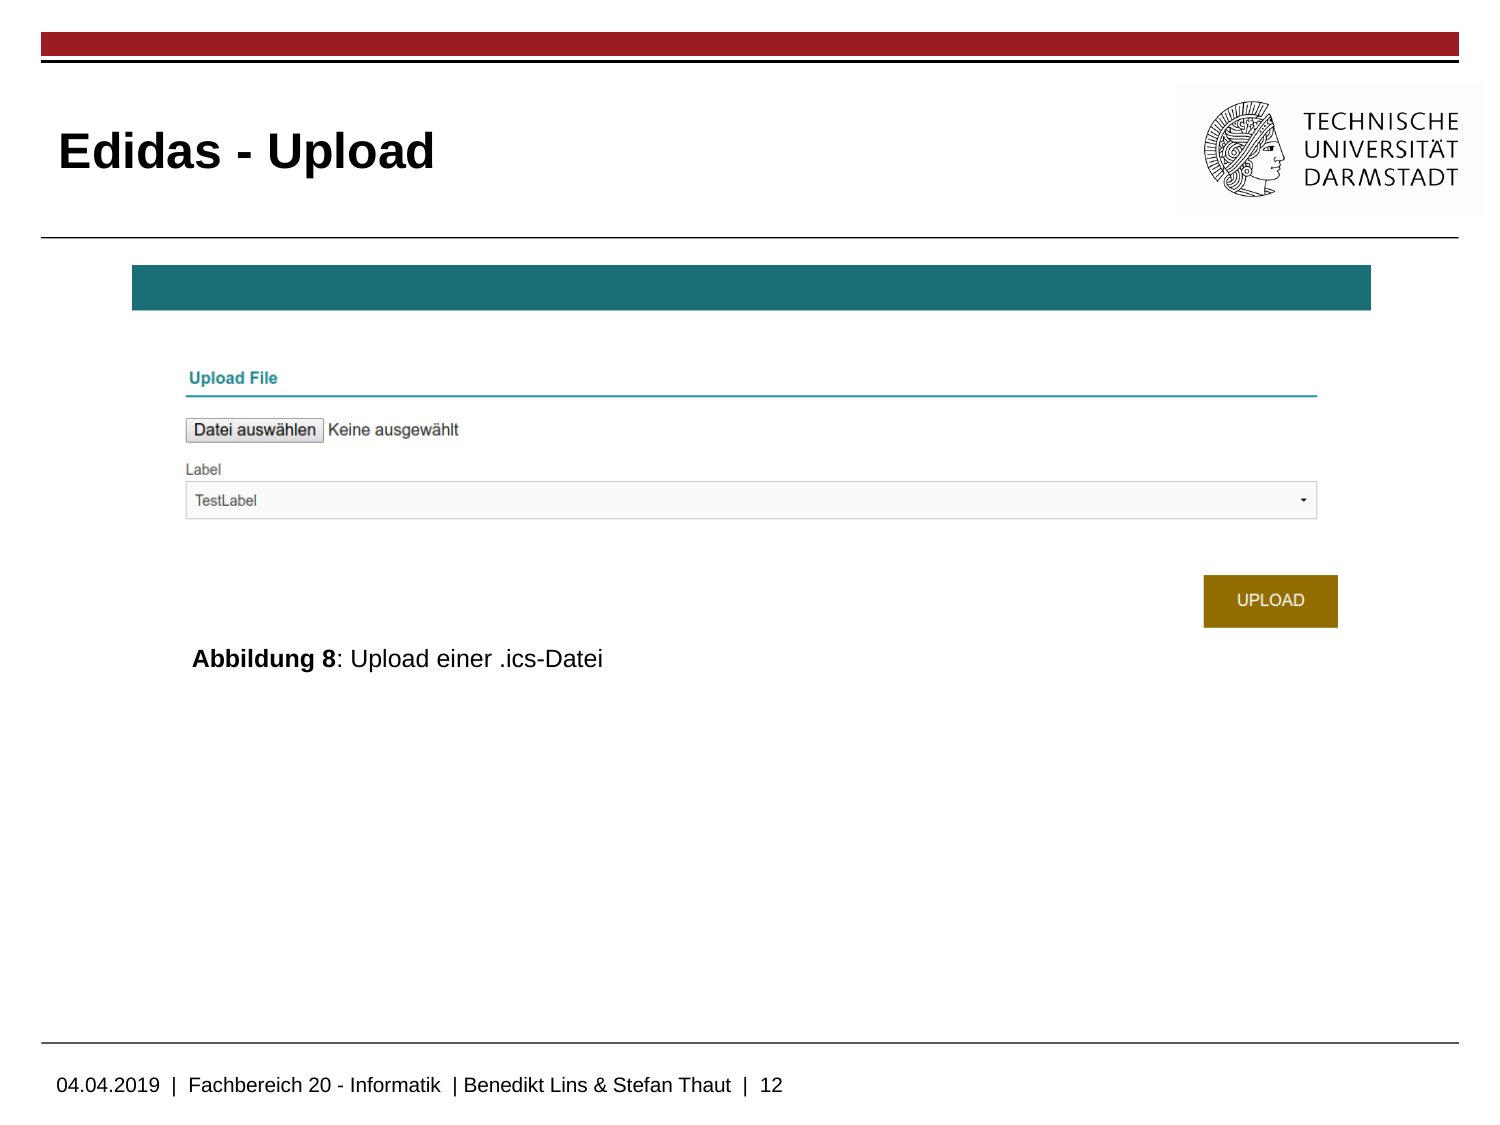

# Edidas - Upload
Abbildung 8: Upload einer .ics-Datei